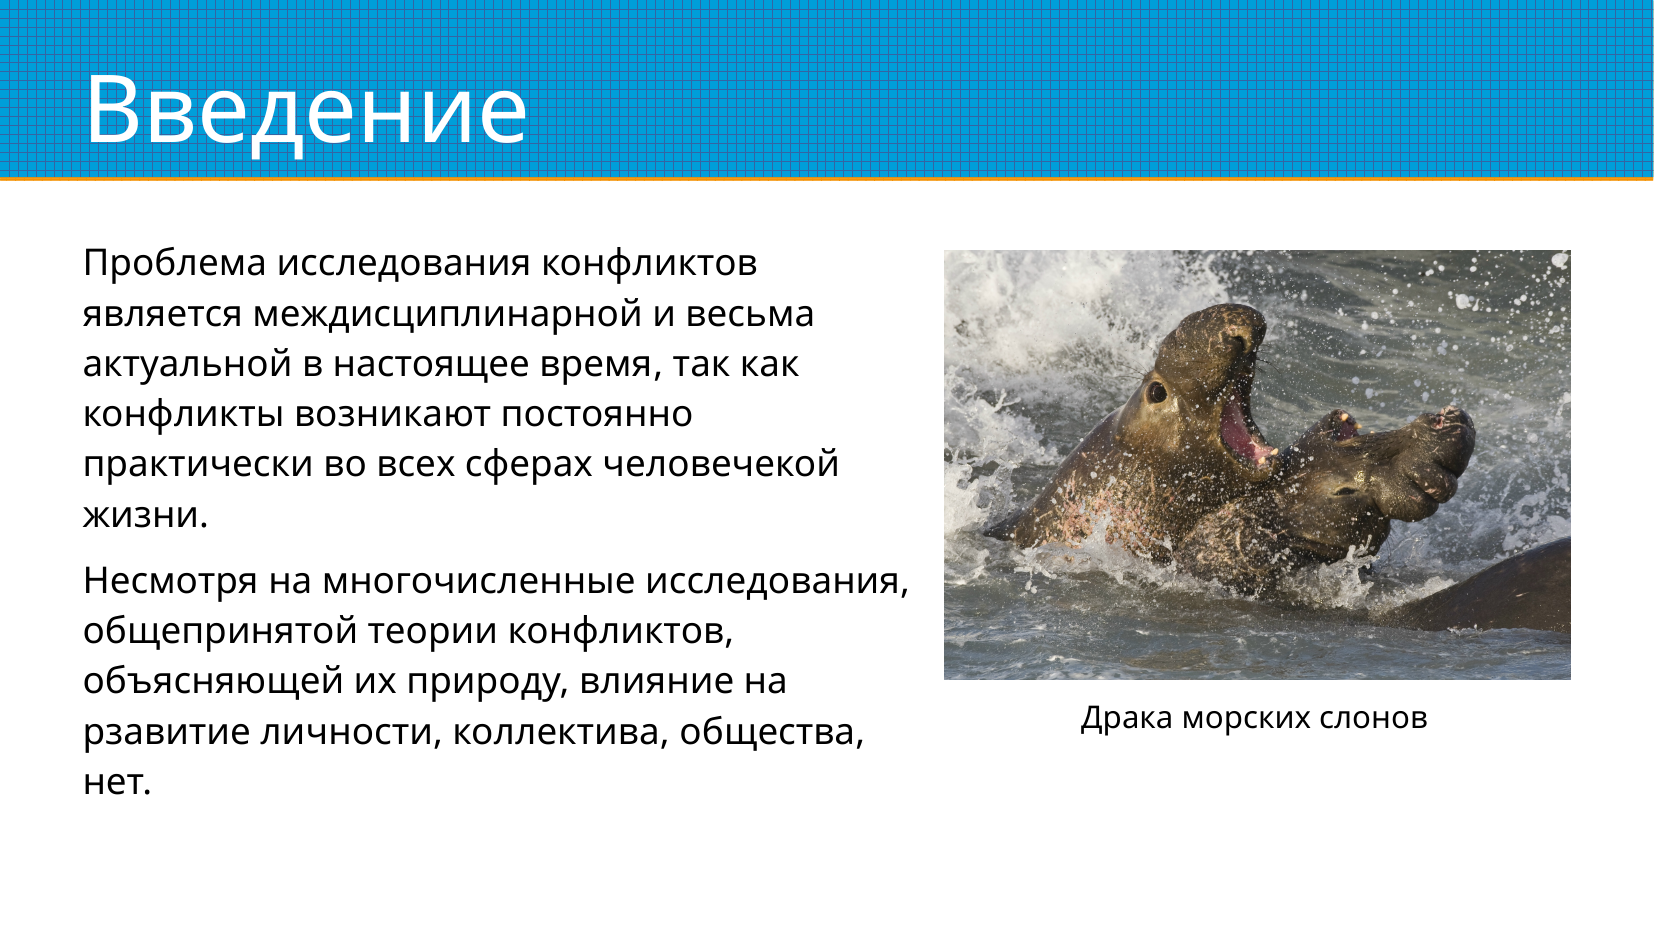

# Введение
Проблема исследования конфликтов является междисциплинарной и весьма актуальной в настоящее время, так как конфликты возникают постоянно практически во всех сферах человечекой жизни.
Несмотря на многочисленные исследования, общепринятой теории конфликтов, объясняющей их природу, влияние на рзавитие личности, коллектива, общества, нет.
Драка морских слонов